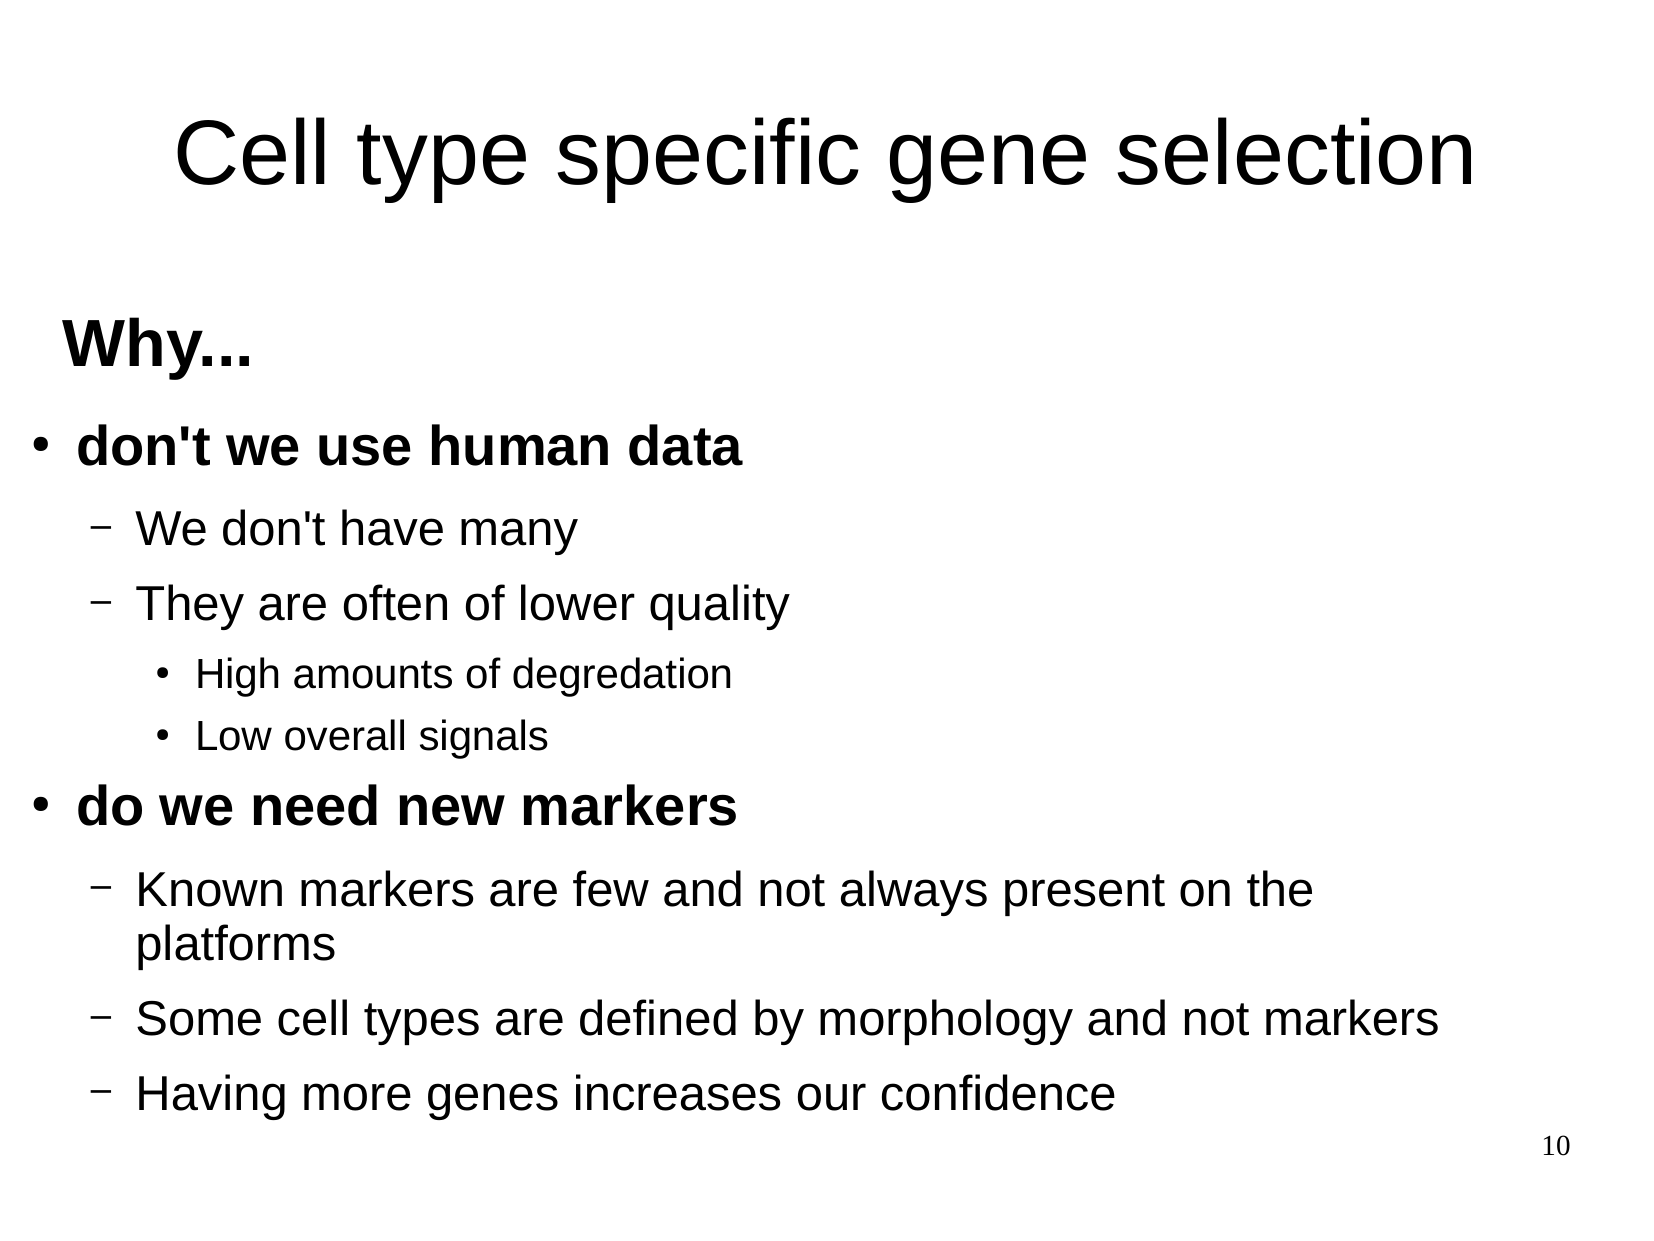

# Cell type specific gene selection
Why...
don't we use human data
We don't have many
They are often of lower quality
High amounts of degredation
Low overall signals
do we need new markers
Known markers are few and not always present on the platforms
Some cell types are defined by morphology and not markers
Having more genes increases our confidence
10